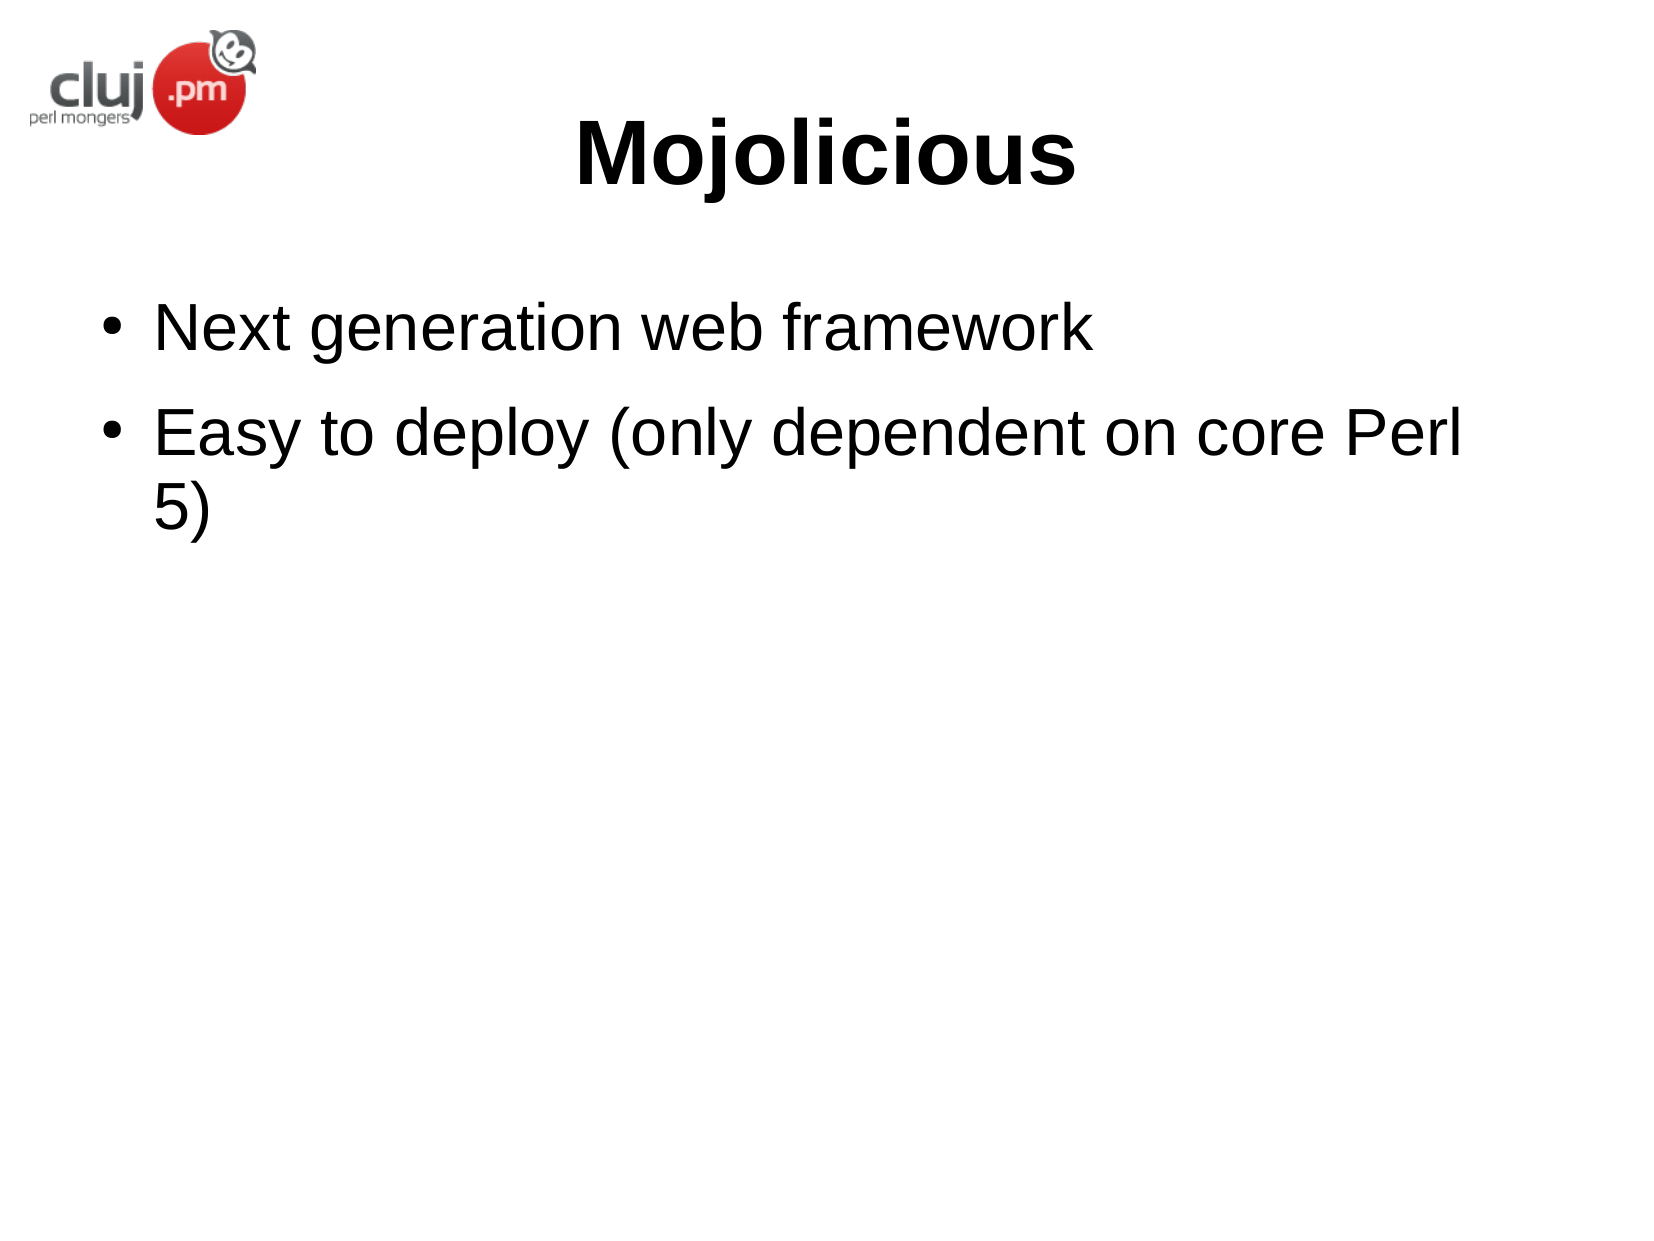

# Mojolicious
Next generation web framework
Easy to deploy (only dependent on core Perl 5)